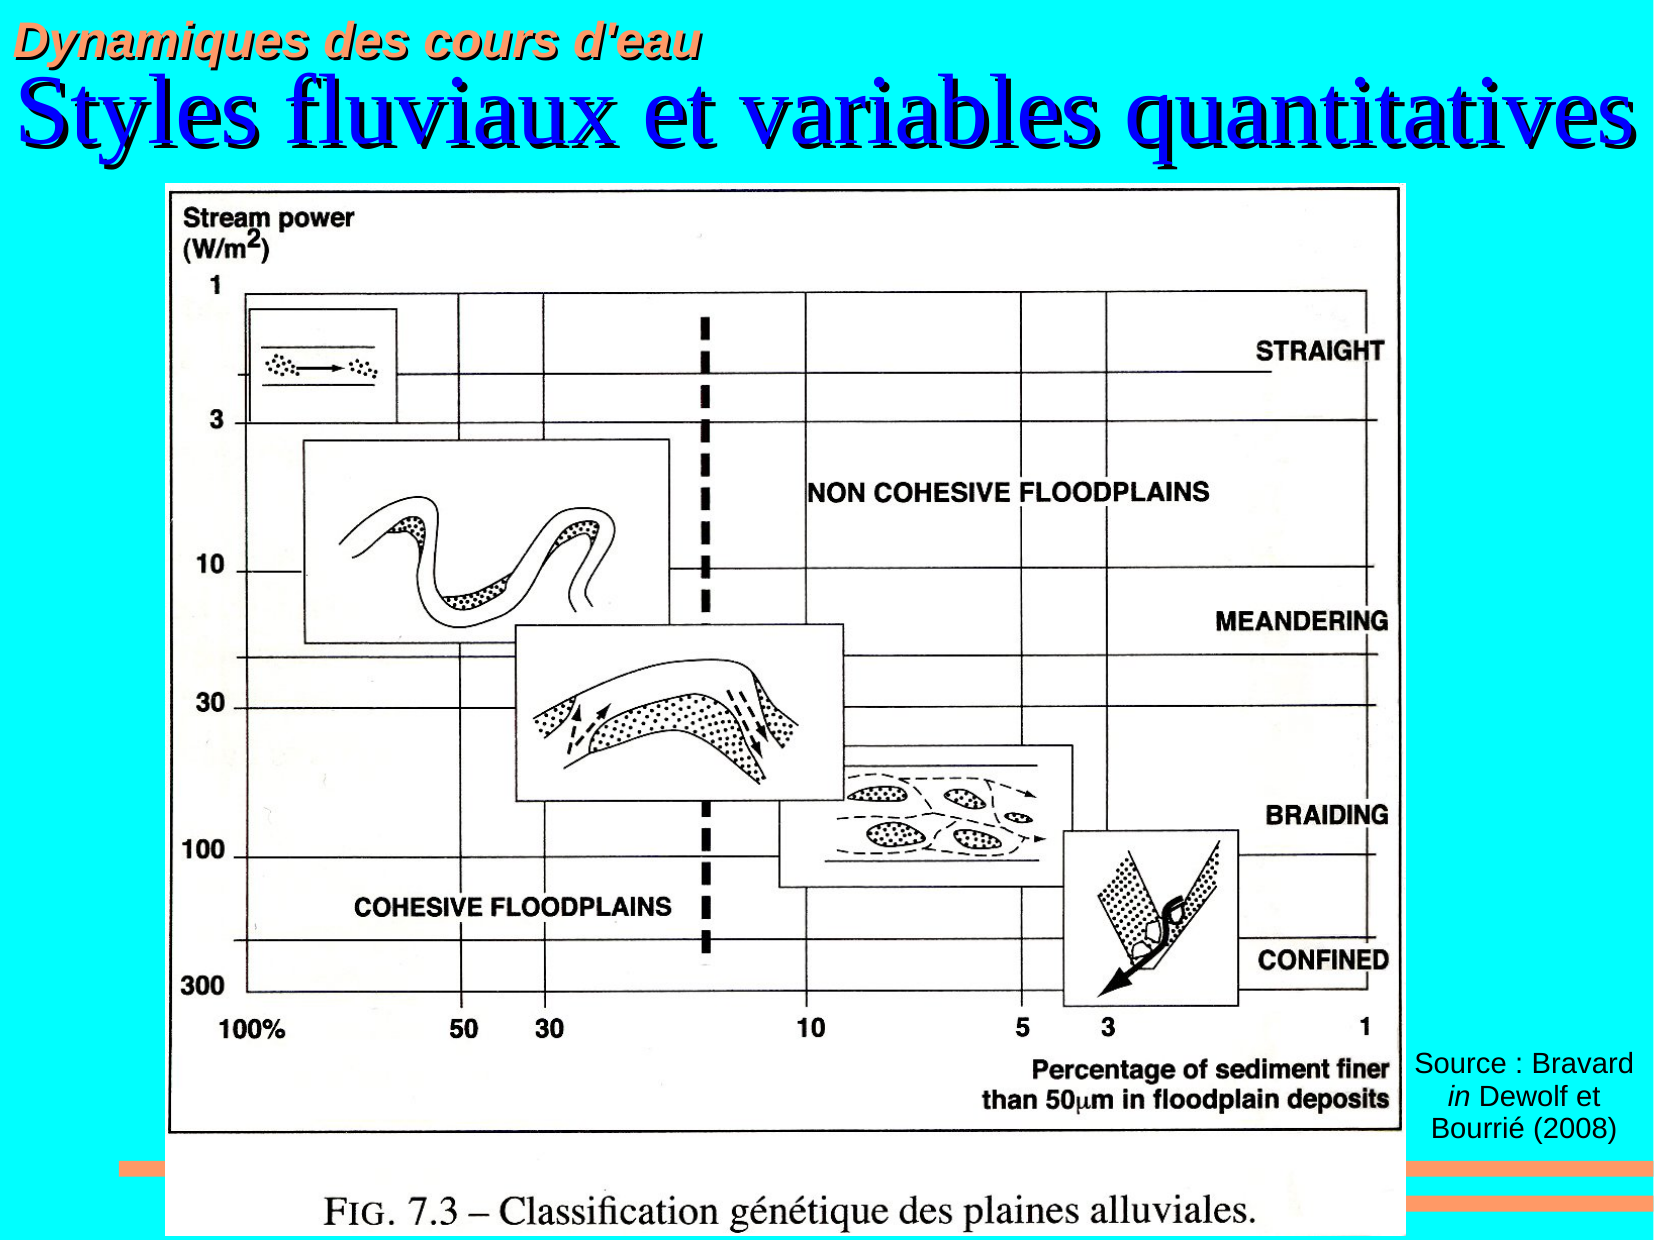

# Dynamiques des cours d'eau
Styles fluviaux et variables quantitatives
Source : Bravard in Dewolf et Bourrié (2008)